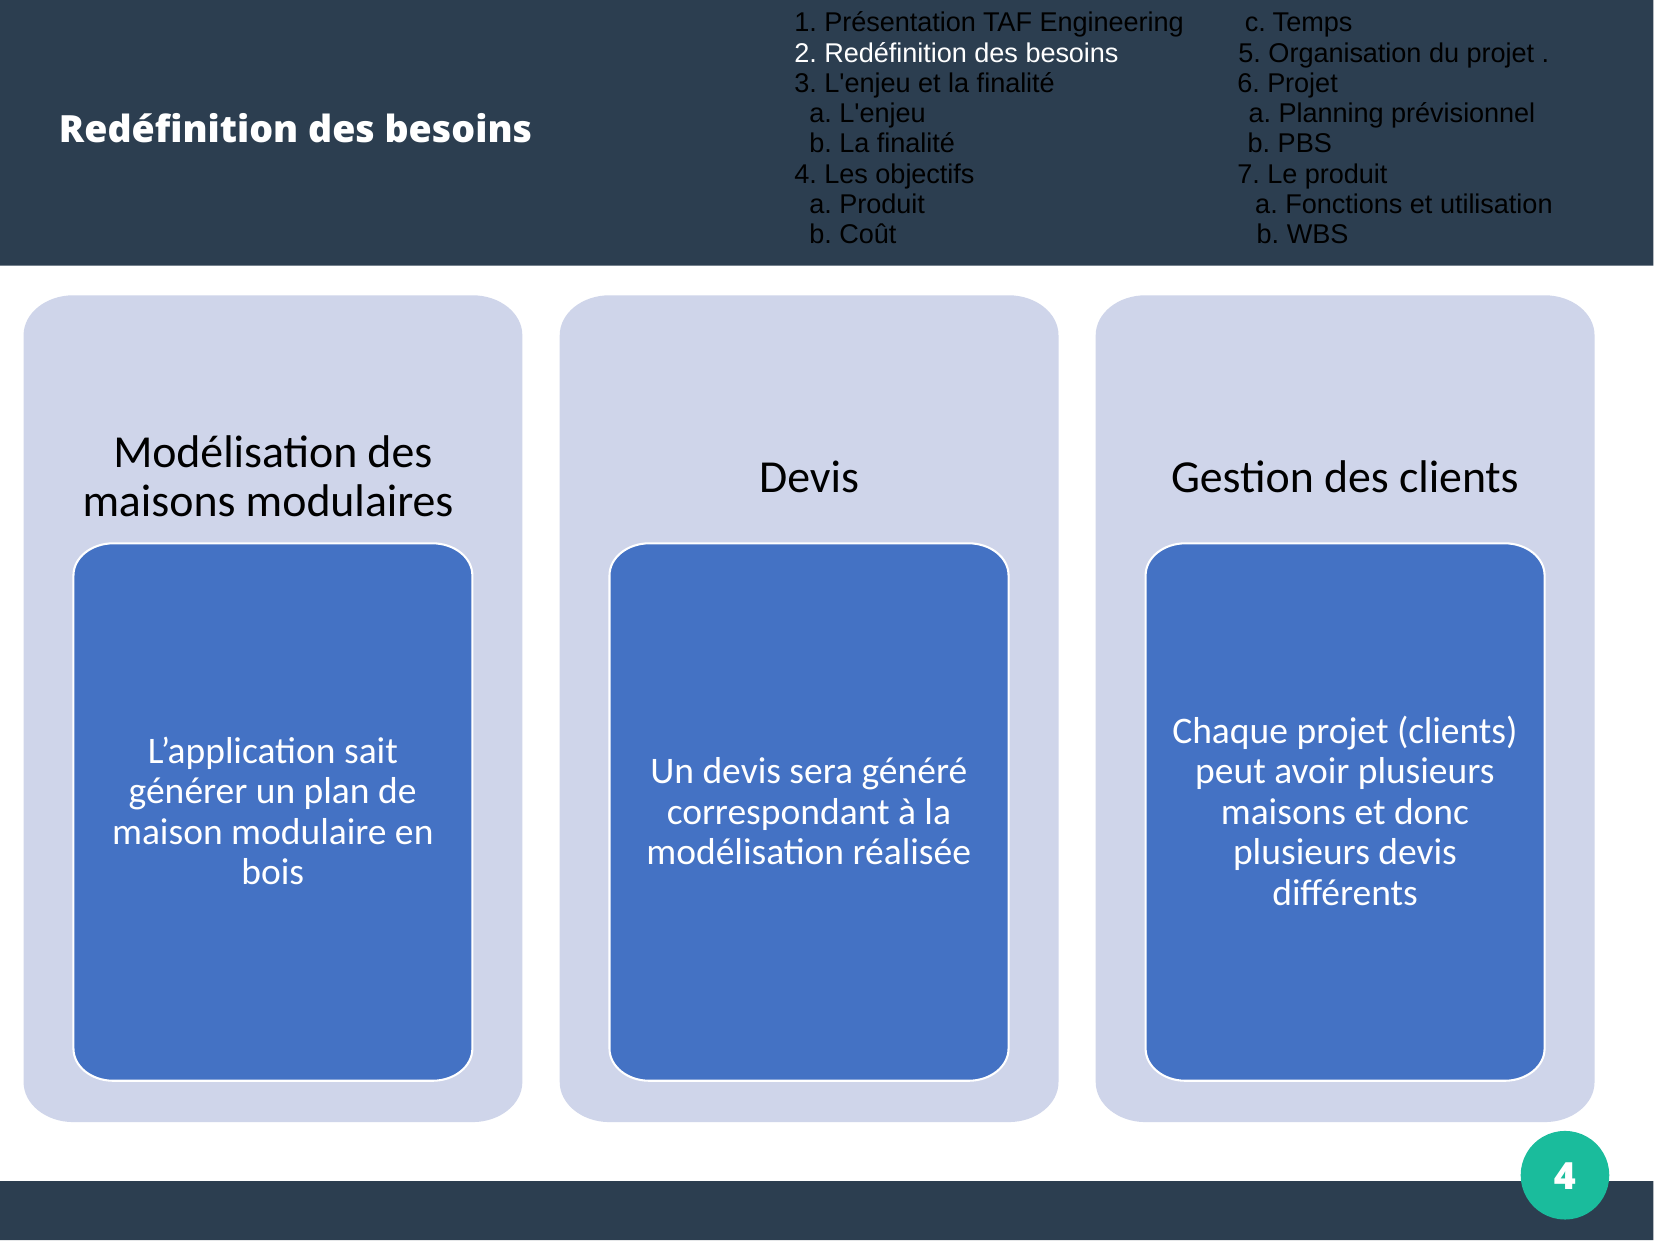

1. Présentation TAF Engineering	 c. Temps
2. Redéfinition des besoins 5. Organisation du projet .
3. L'enjeu et la finalité 	6. Projet
 a. L'enjeu a. Planning prévisionnel
 b. La finalité b. PBS
4. Les objectifs 				7. Le produit
 a. Produit a. Fonctions et utilisation b. Coût b. WBS
# Redéfinition des besoins
Modélisation des maisons modulaires
Devis
Gestion des clients
L’application sait générer un plan de maison modulaire en bois
Un devis sera généré correspondant à la modélisation réalisée
Chaque projet (clients) peut avoir plusieurs maisons et donc plusieurs devis différents
4